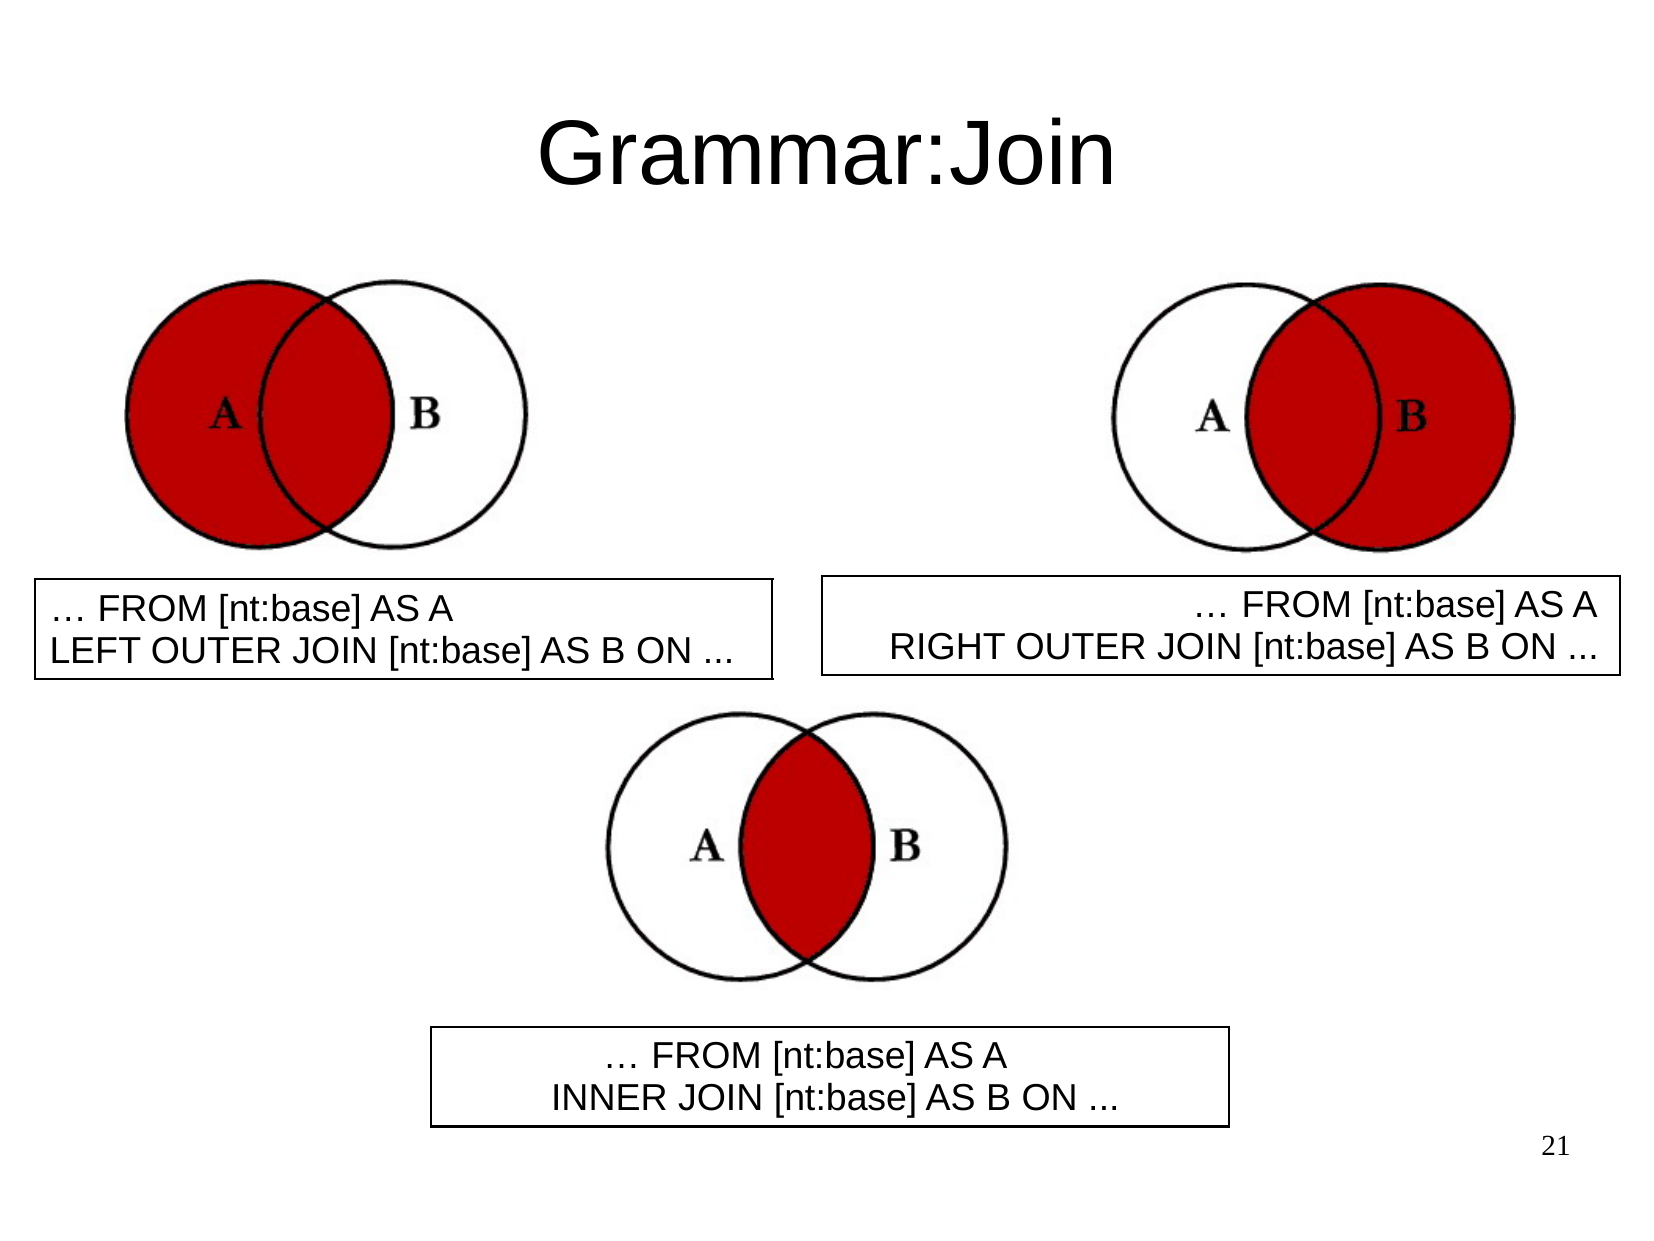

# Grammar:Join
| … FROM [nt:base] AS A RIGHT OUTER JOIN [nt:base] AS B ON ... |
| --- |
| … FROM [nt:base] AS A LEFT OUTER JOIN [nt:base] AS B ON ... |
| --- |
| … FROM [nt:base] AS A INNER JOIN [nt:base] AS B ON ... |
| --- |
21